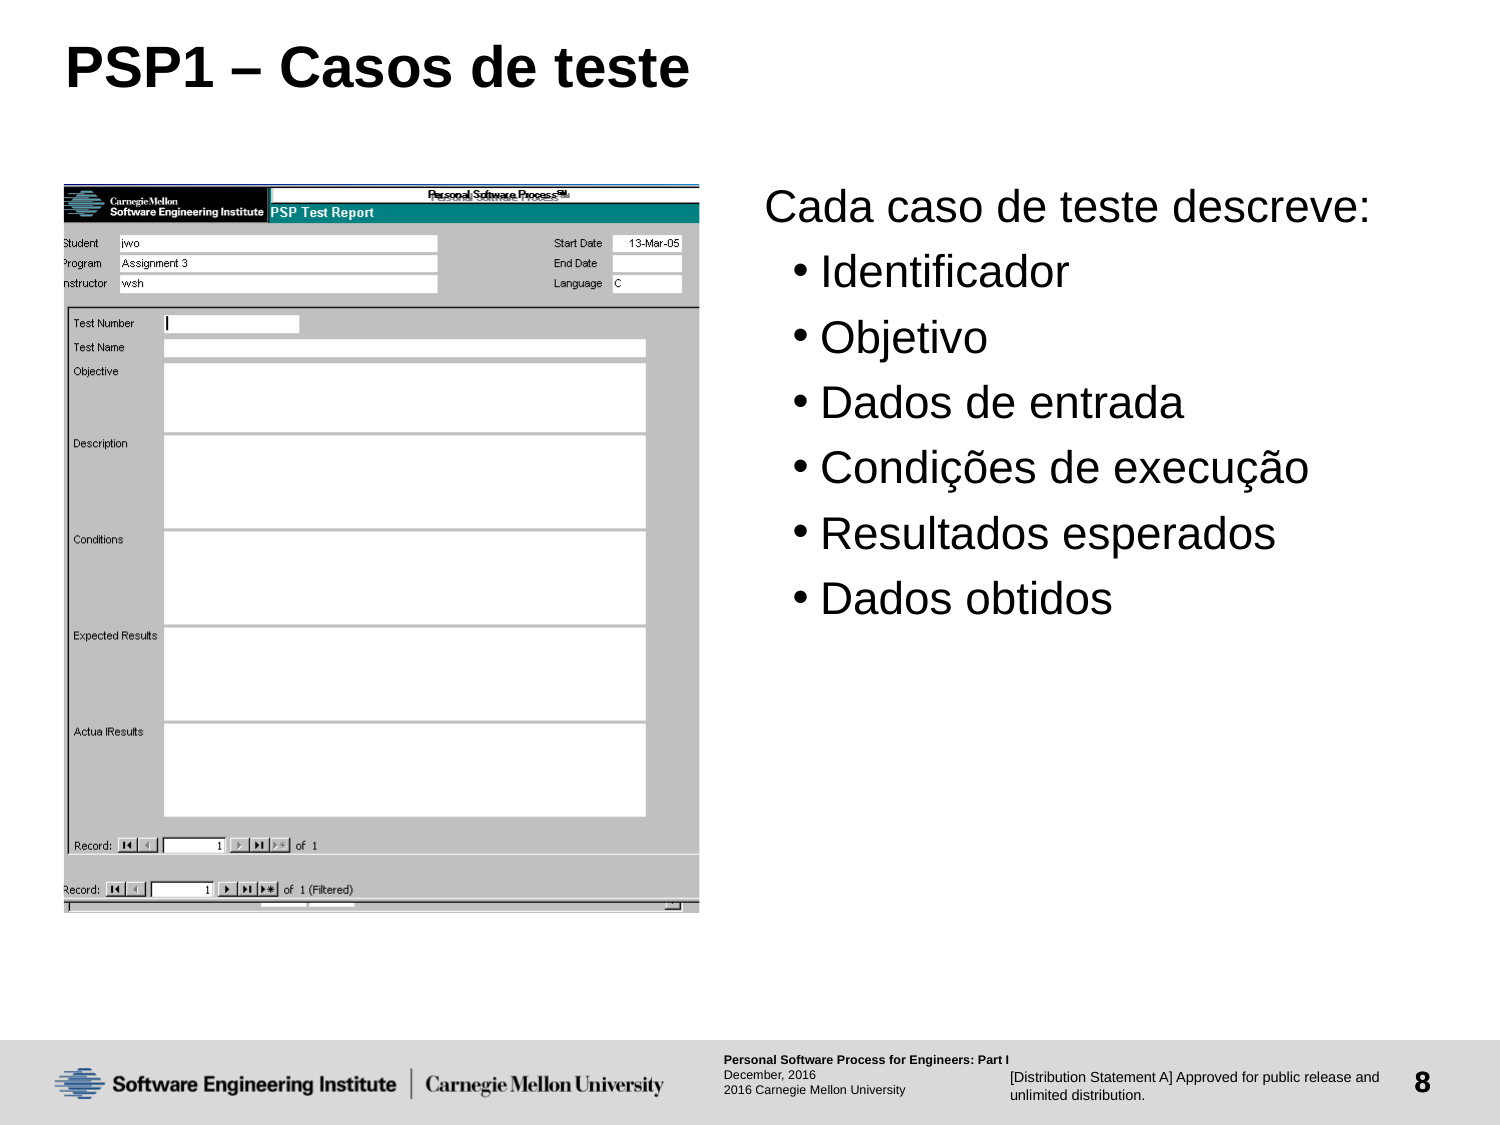

# PSP1 – Casos de teste
Cada caso de teste descreve:
Identificador
Objetivo
Dados de entrada
Condições de execução
Resultados esperados
Dados obtidos